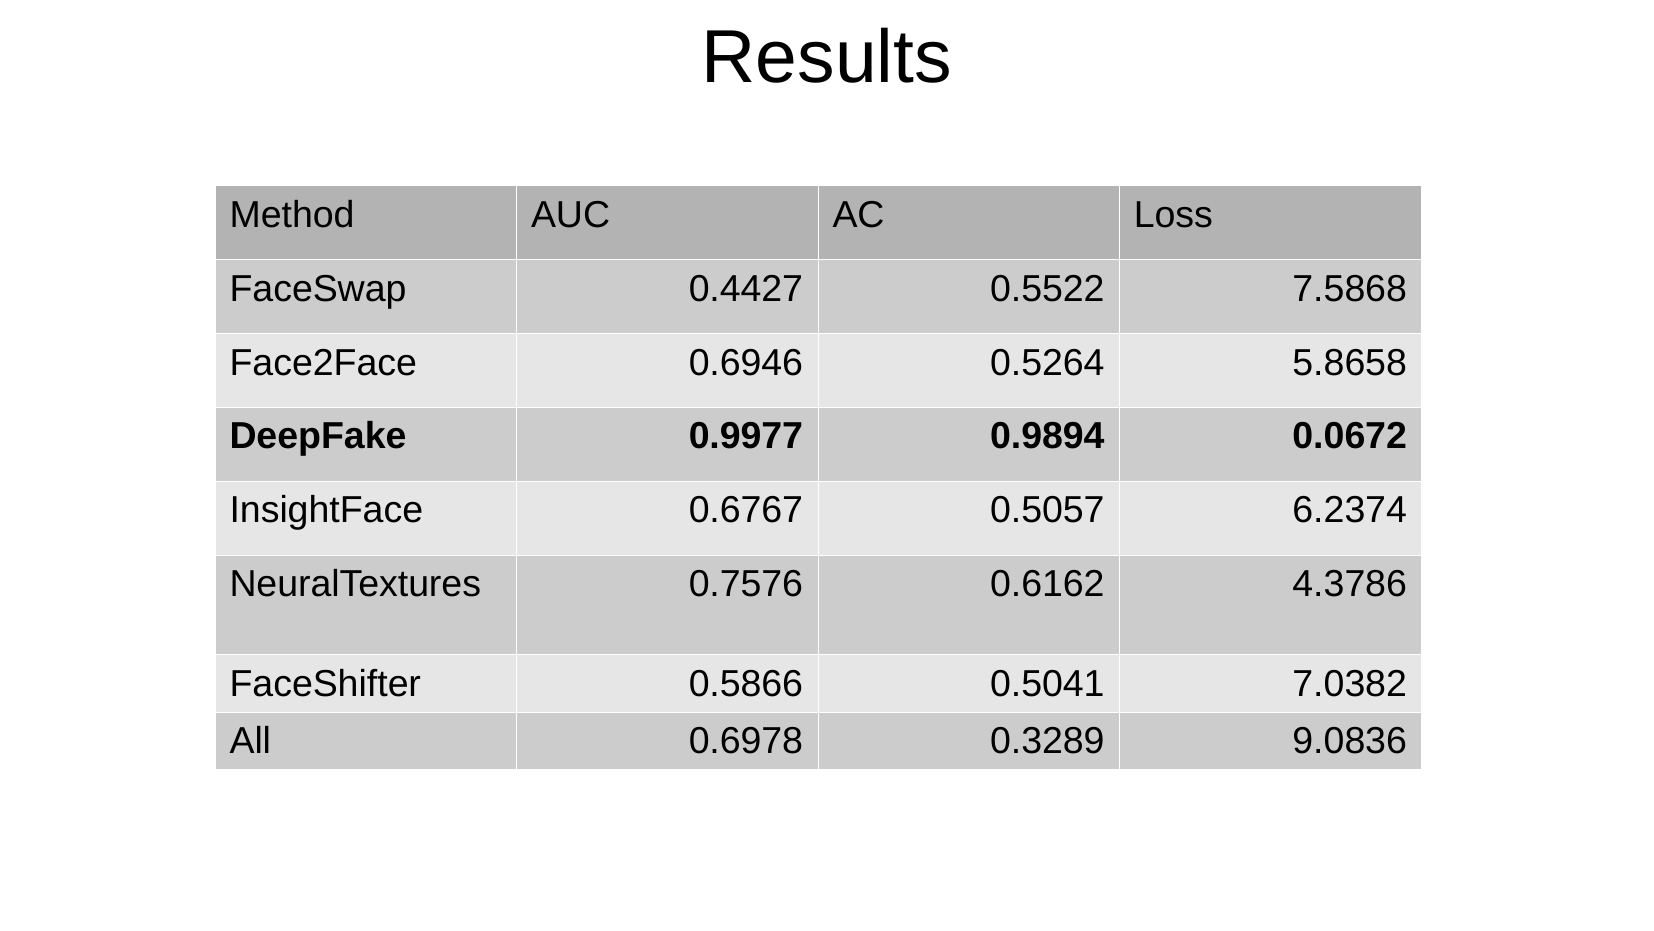

# Results
| Method | AUC | AC | Loss |
| --- | --- | --- | --- |
| FaceSwap | 0.4427 | 0.5522 | 7.5868 |
| Face2Face | 0.6946 | 0.5264 | 5.8658 |
| DeepFake | 0.9977 | 0.9894 | 0.0672 |
| InsightFace | 0.6767 | 0.5057 | 6.2374 |
| NeuralTextures | 0.7576 | 0.6162 | 4.3786 |
| FaceShifter | 0.5866 | 0.5041 | 7.0382 |
| All | 0.6978 | 0.3289 | 9.0836 |